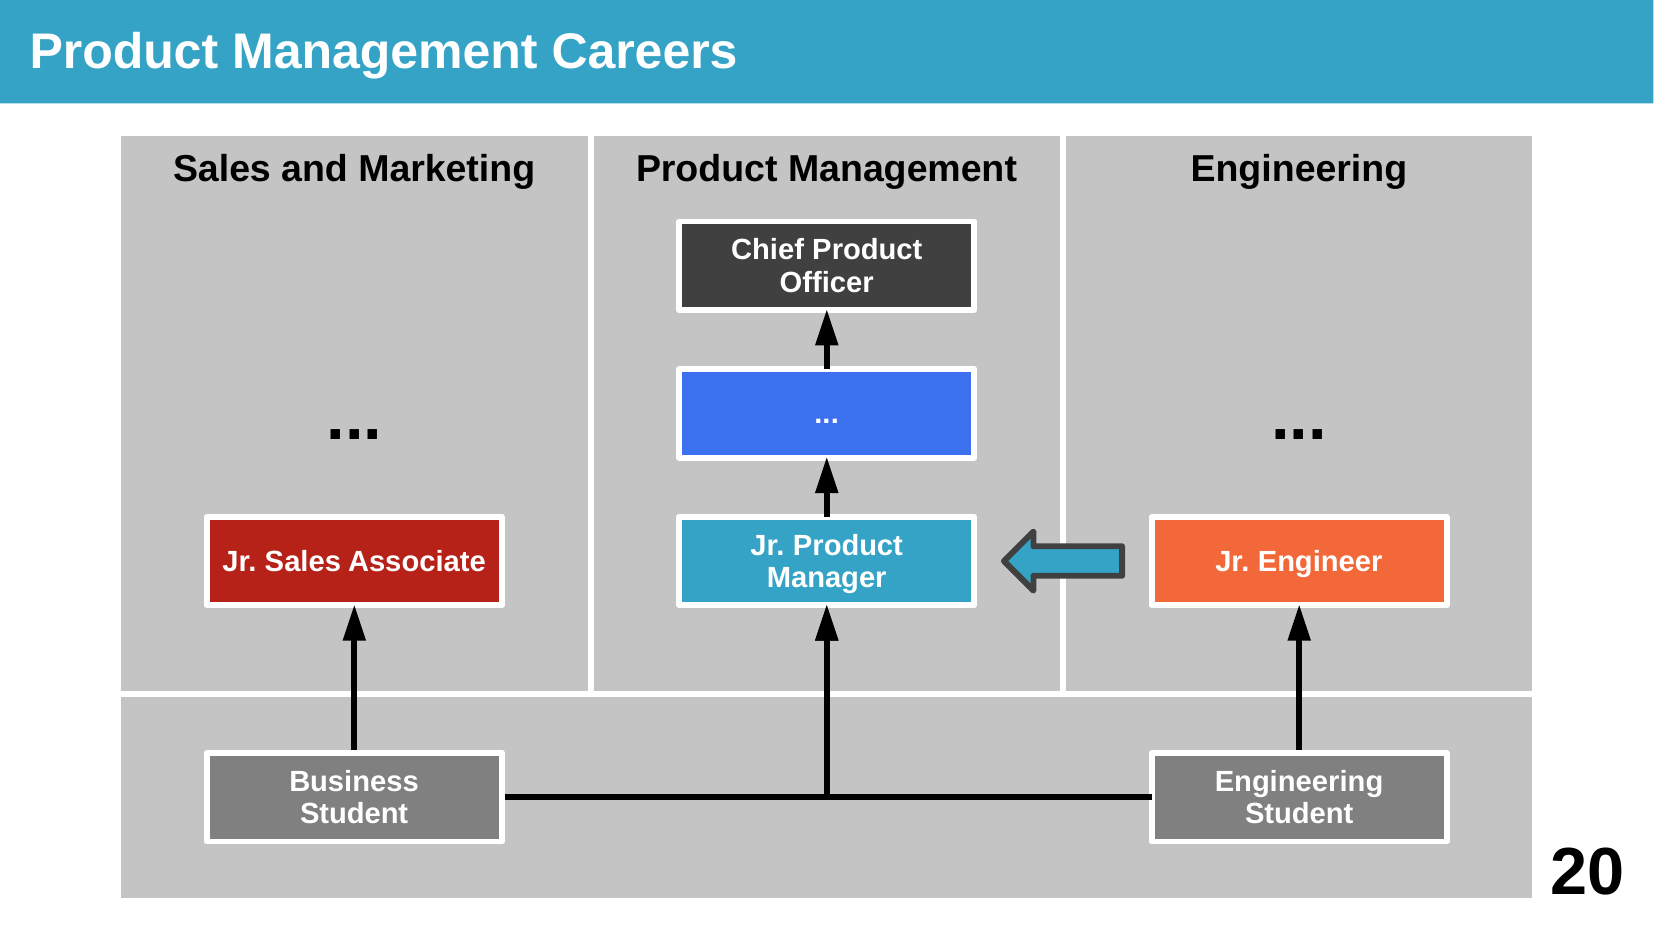

# Product Management Careers
Sales and Marketing
Product Management
Engineering
Chief Product Officer
...
...
...
Jr. Sales Associate
Jr. Product Manager
Jr. Engineer
Business
Student
Engineering
Student
Software Product Management
20
© 2018 Dirk Riehle - Some Rights Reserved